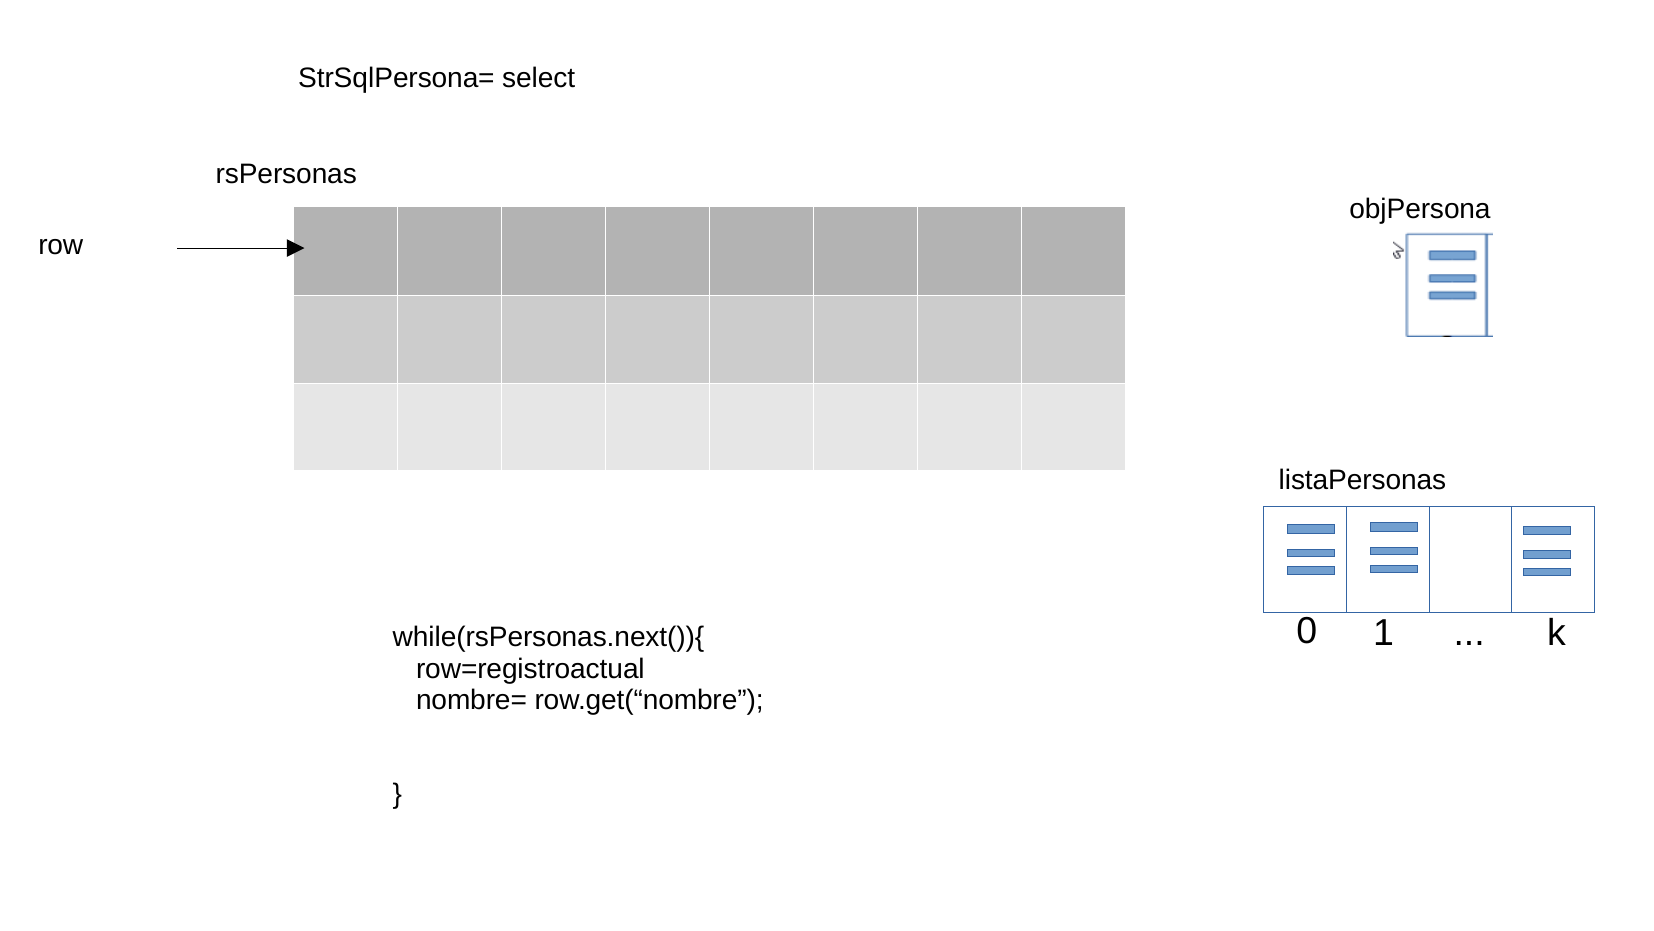

StrSqlPersona= select
rsPersonas
objPersona
| | | | | | | | |
| --- | --- | --- | --- | --- | --- | --- | --- |
| | | | | | | | |
| | | | | | | | |
row
listaPersonas
0
1
...
k
while(rsPersonas.next()){
 row=registroactual
 nombre= row.get(“nombre”);
}